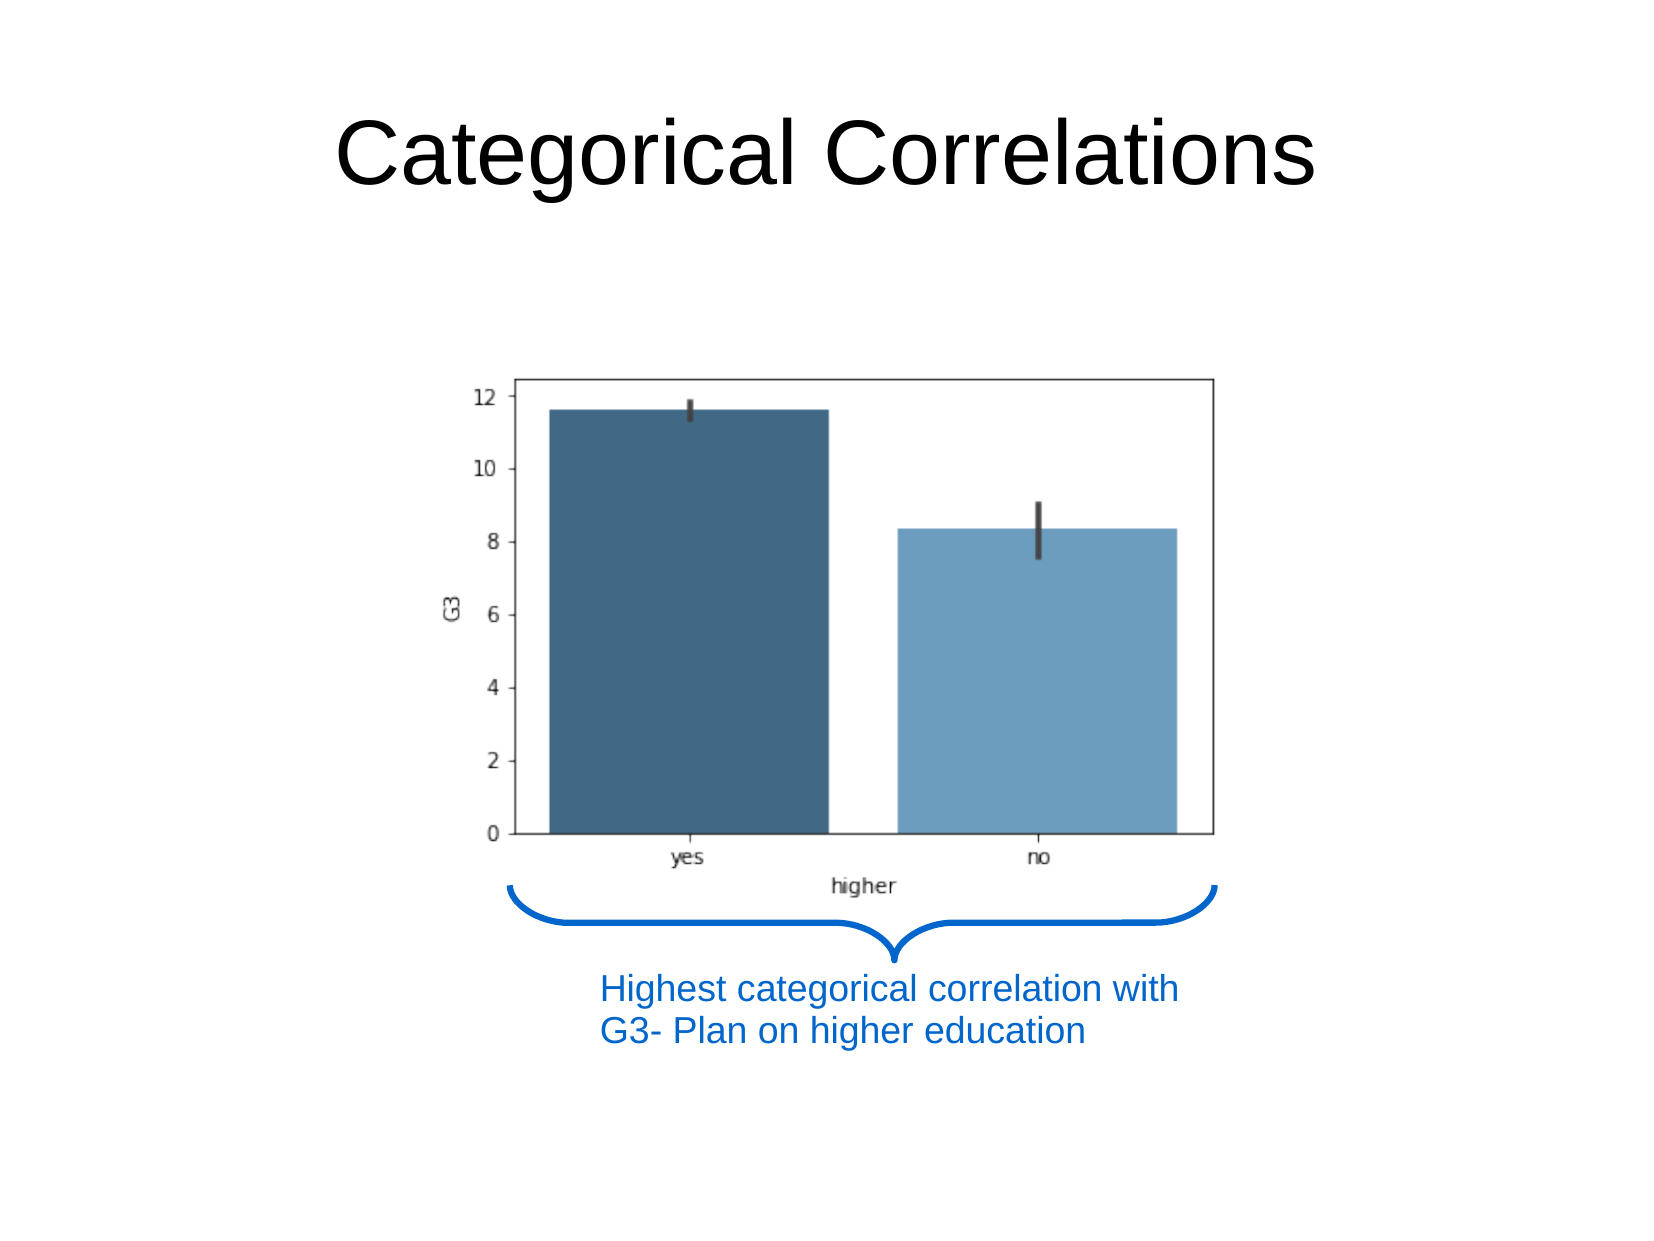

# Categorical Correlations
Highest categorical correlation with G3- Plan on higher education